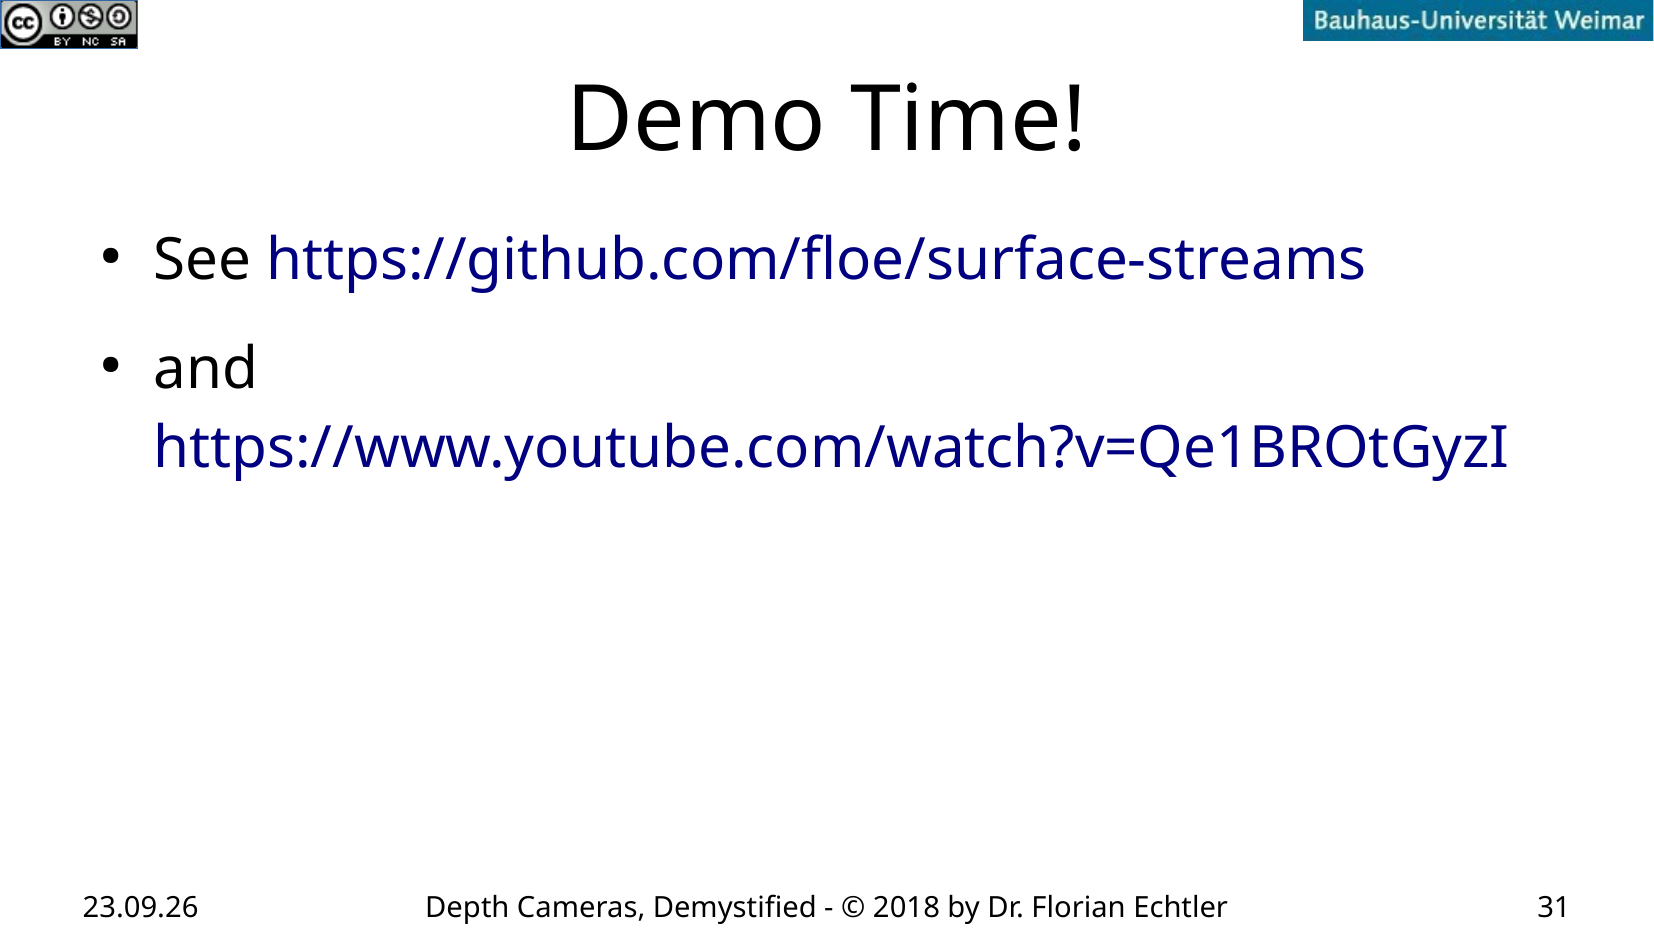

# Demo Time!
See https://github.com/floe/surface-streams
and https://www.youtube.com/watch?v=Qe1BROtGyzI
Depth Cameras, Demystified - © 2018 by Dr. Florian Echtler
31